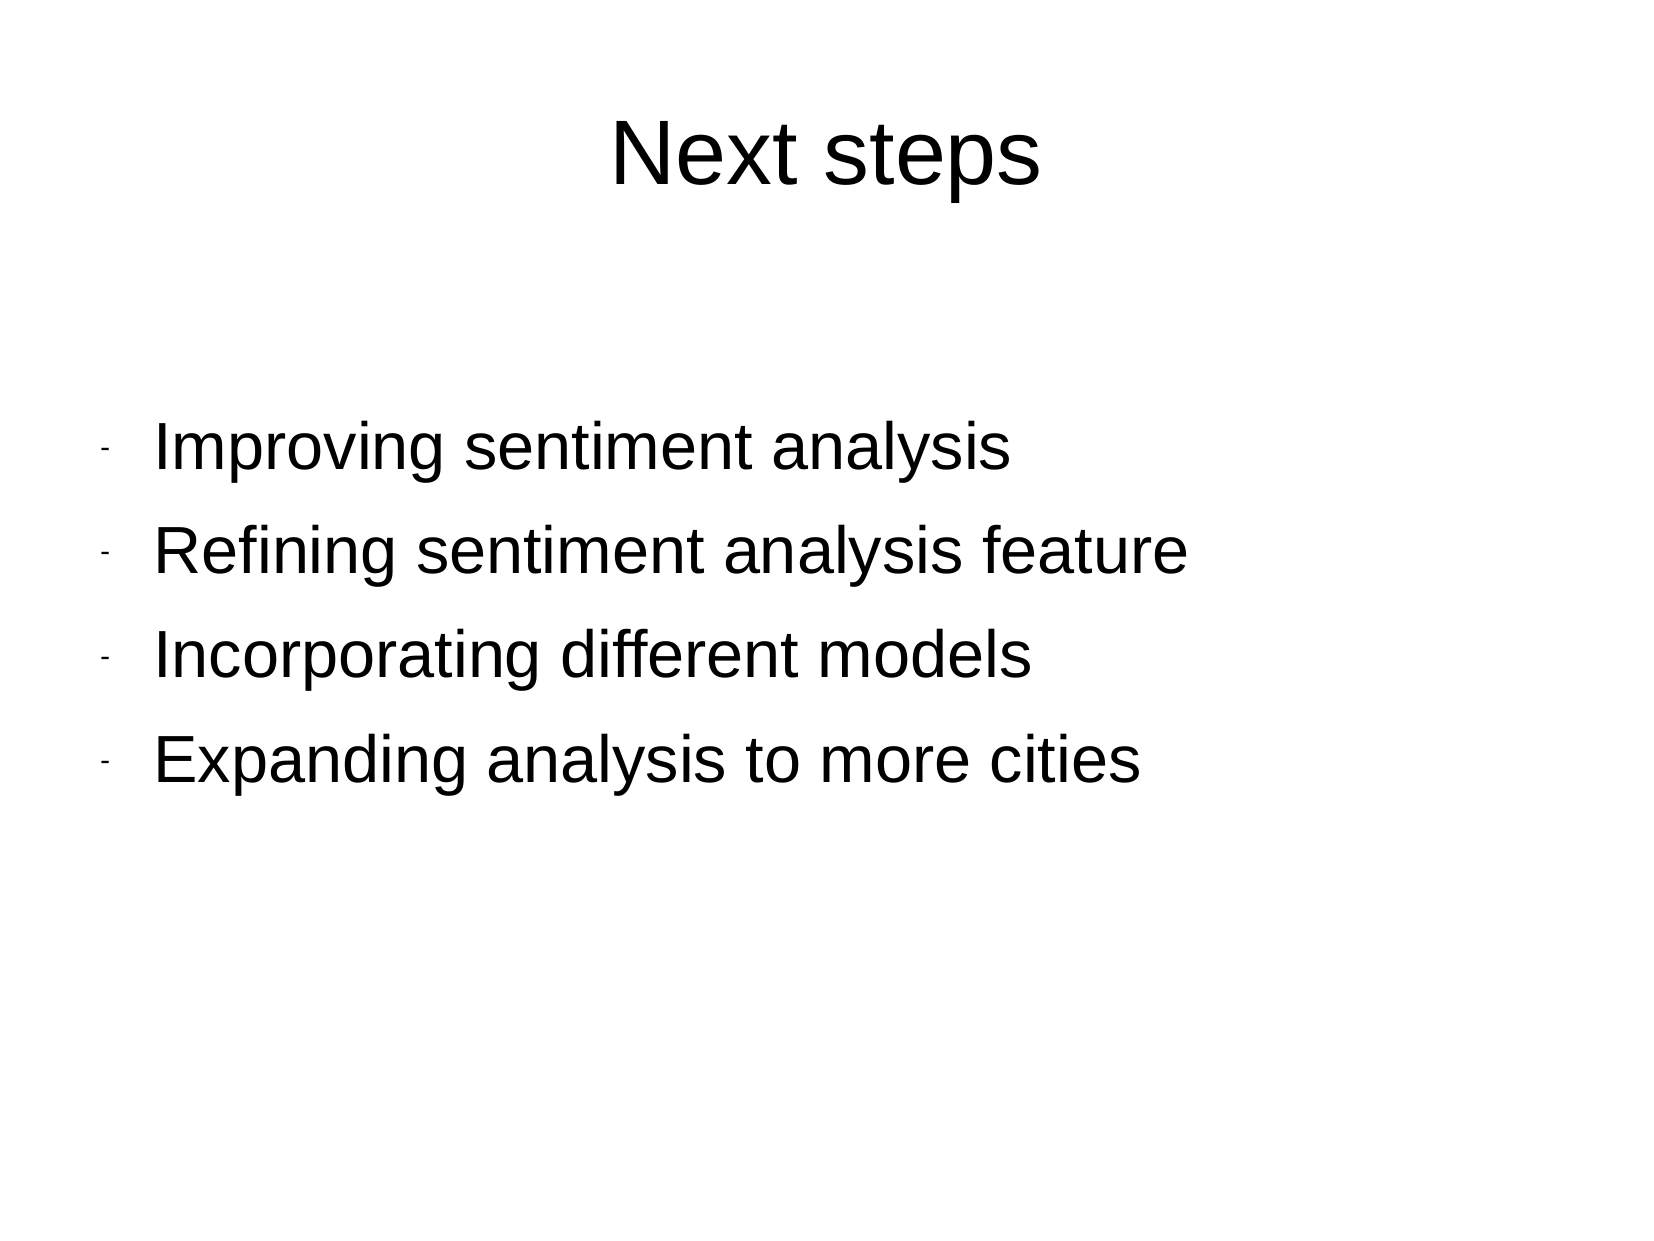

# Next steps
Improving sentiment analysis
Refining sentiment analysis feature
Incorporating different models
Expanding analysis to more cities